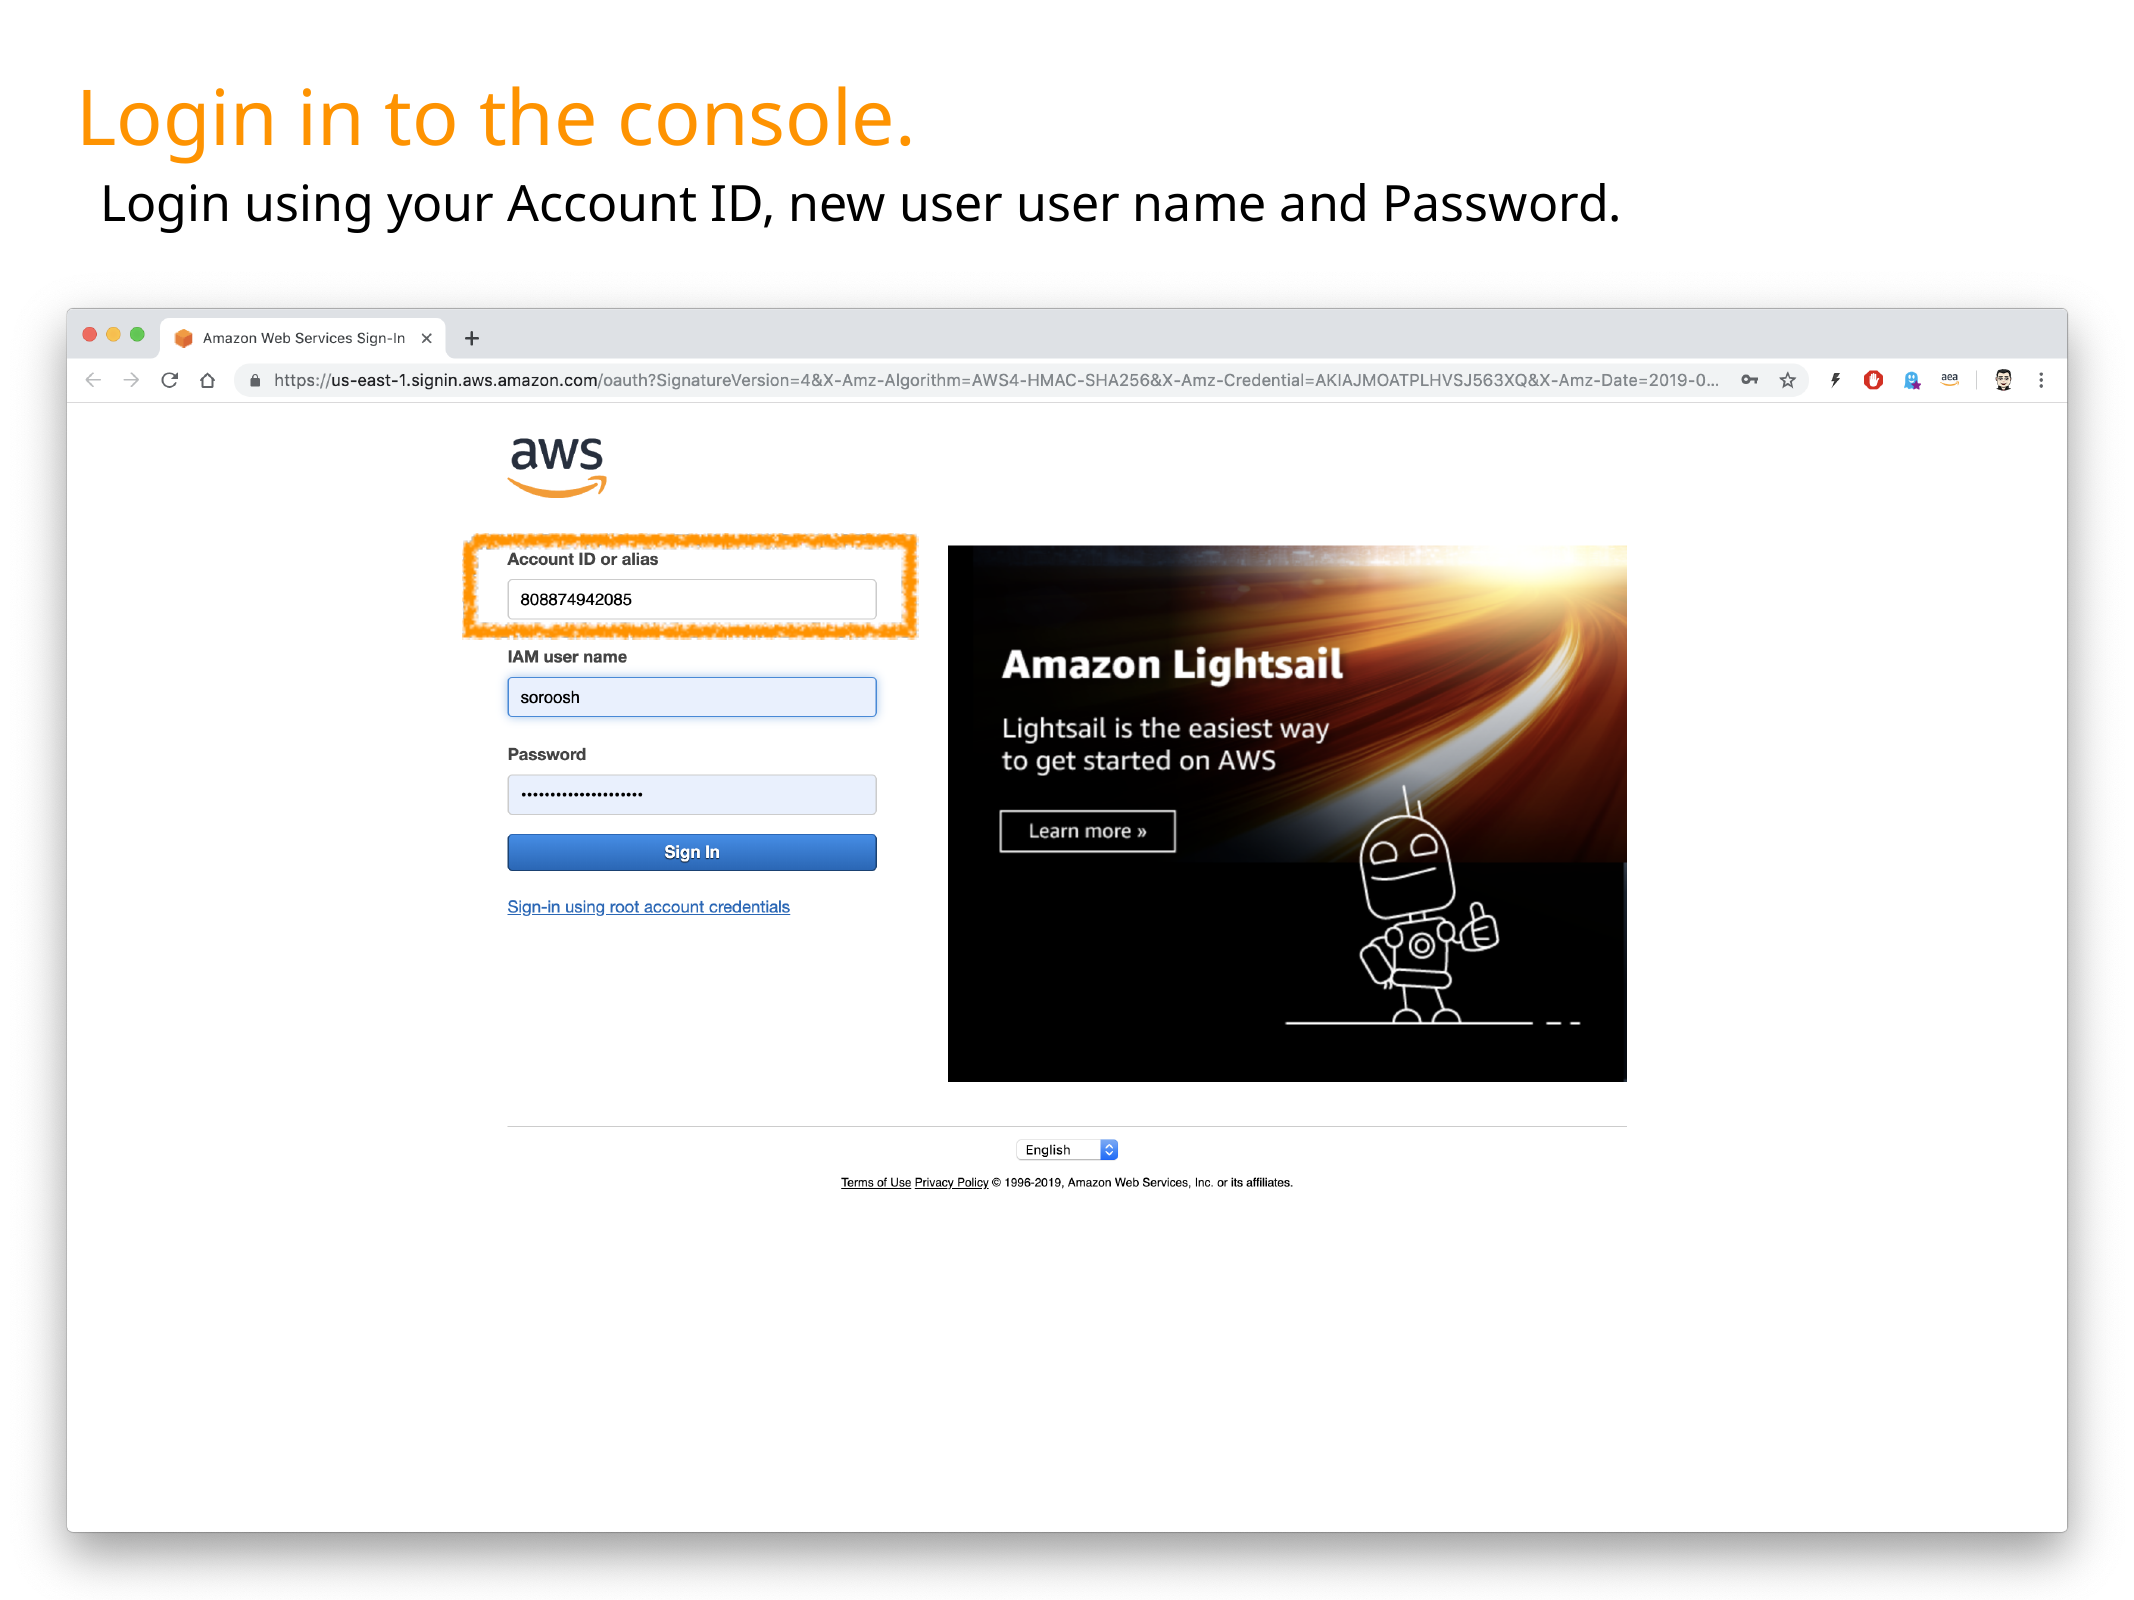

Login in to the console.
Login using your Account ID, new user user name and Password.